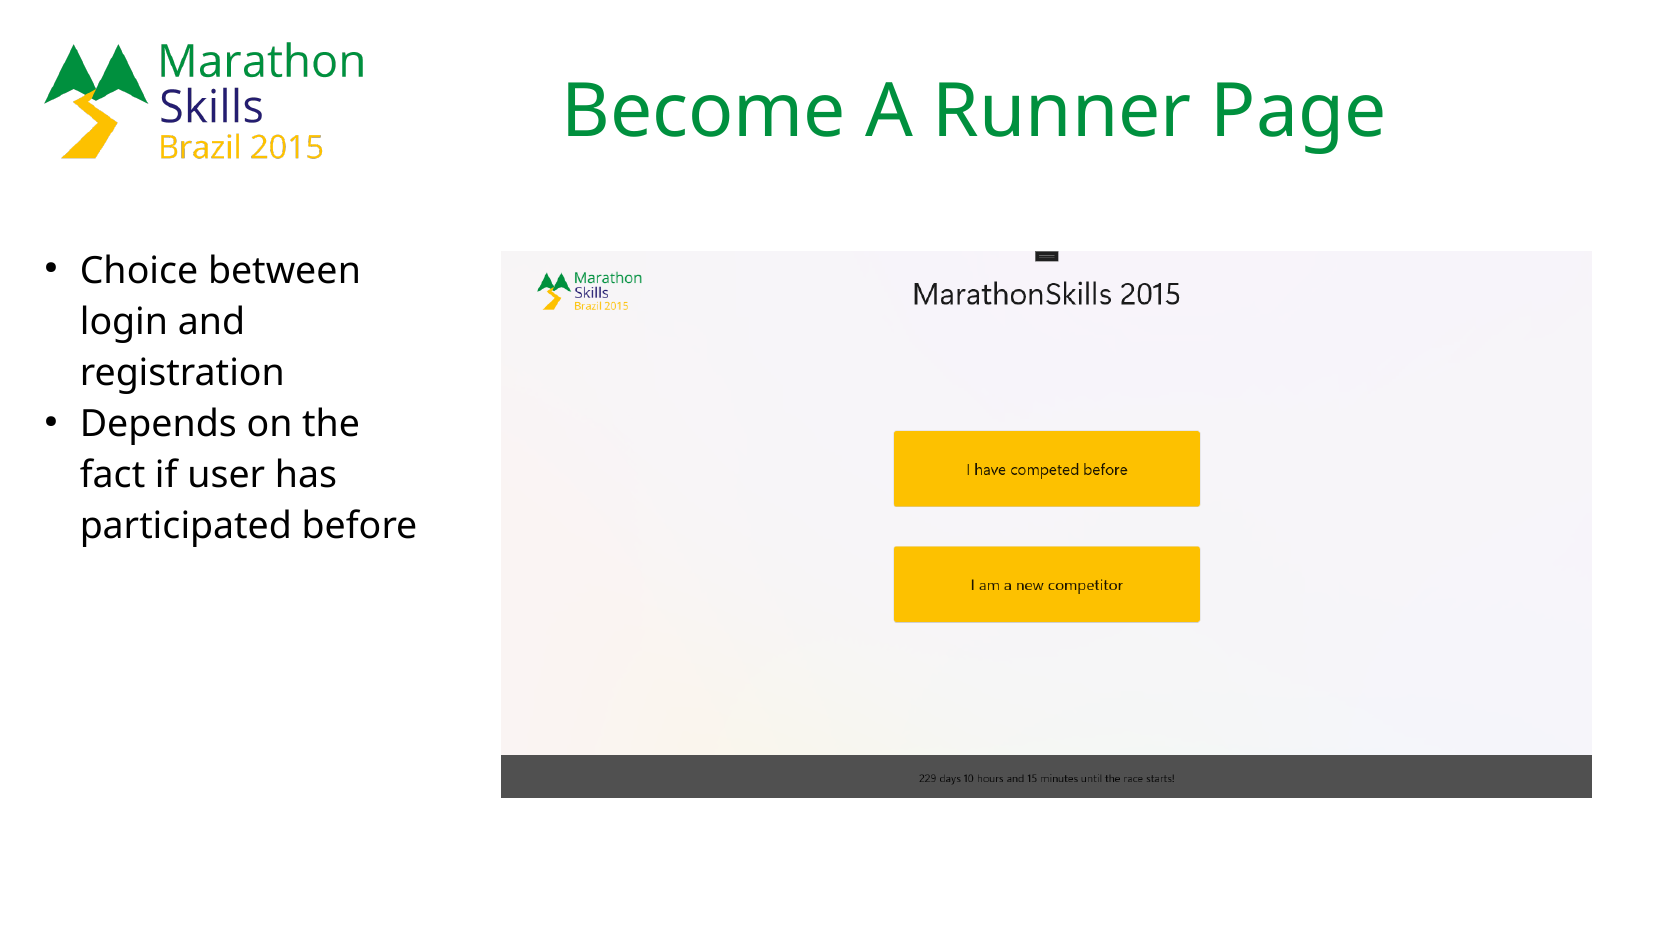

# Become A Runner Page
Choice between login and registration
Depends on the fact if user has participated before